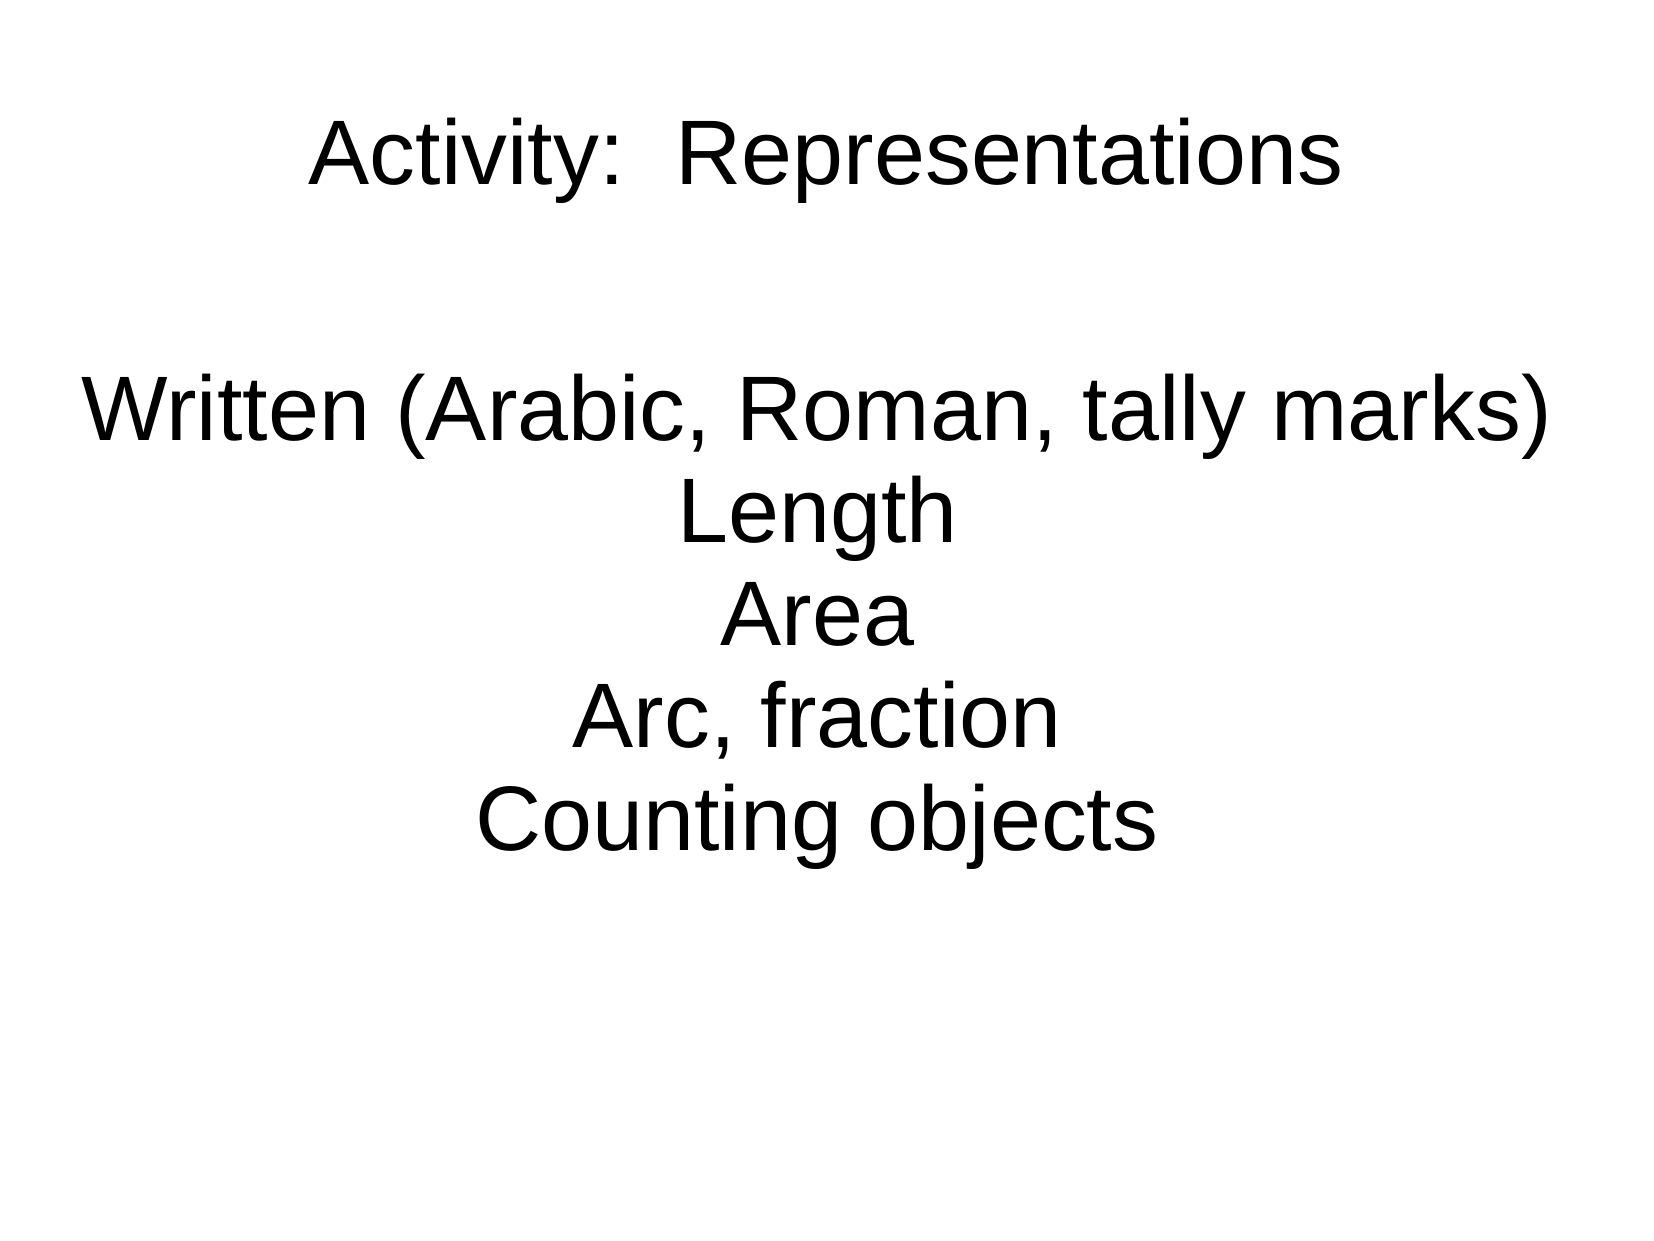

# Activity: Representations
Written (Arabic, Roman, tally marks)
Length
Area
Arc, fraction
Counting objects